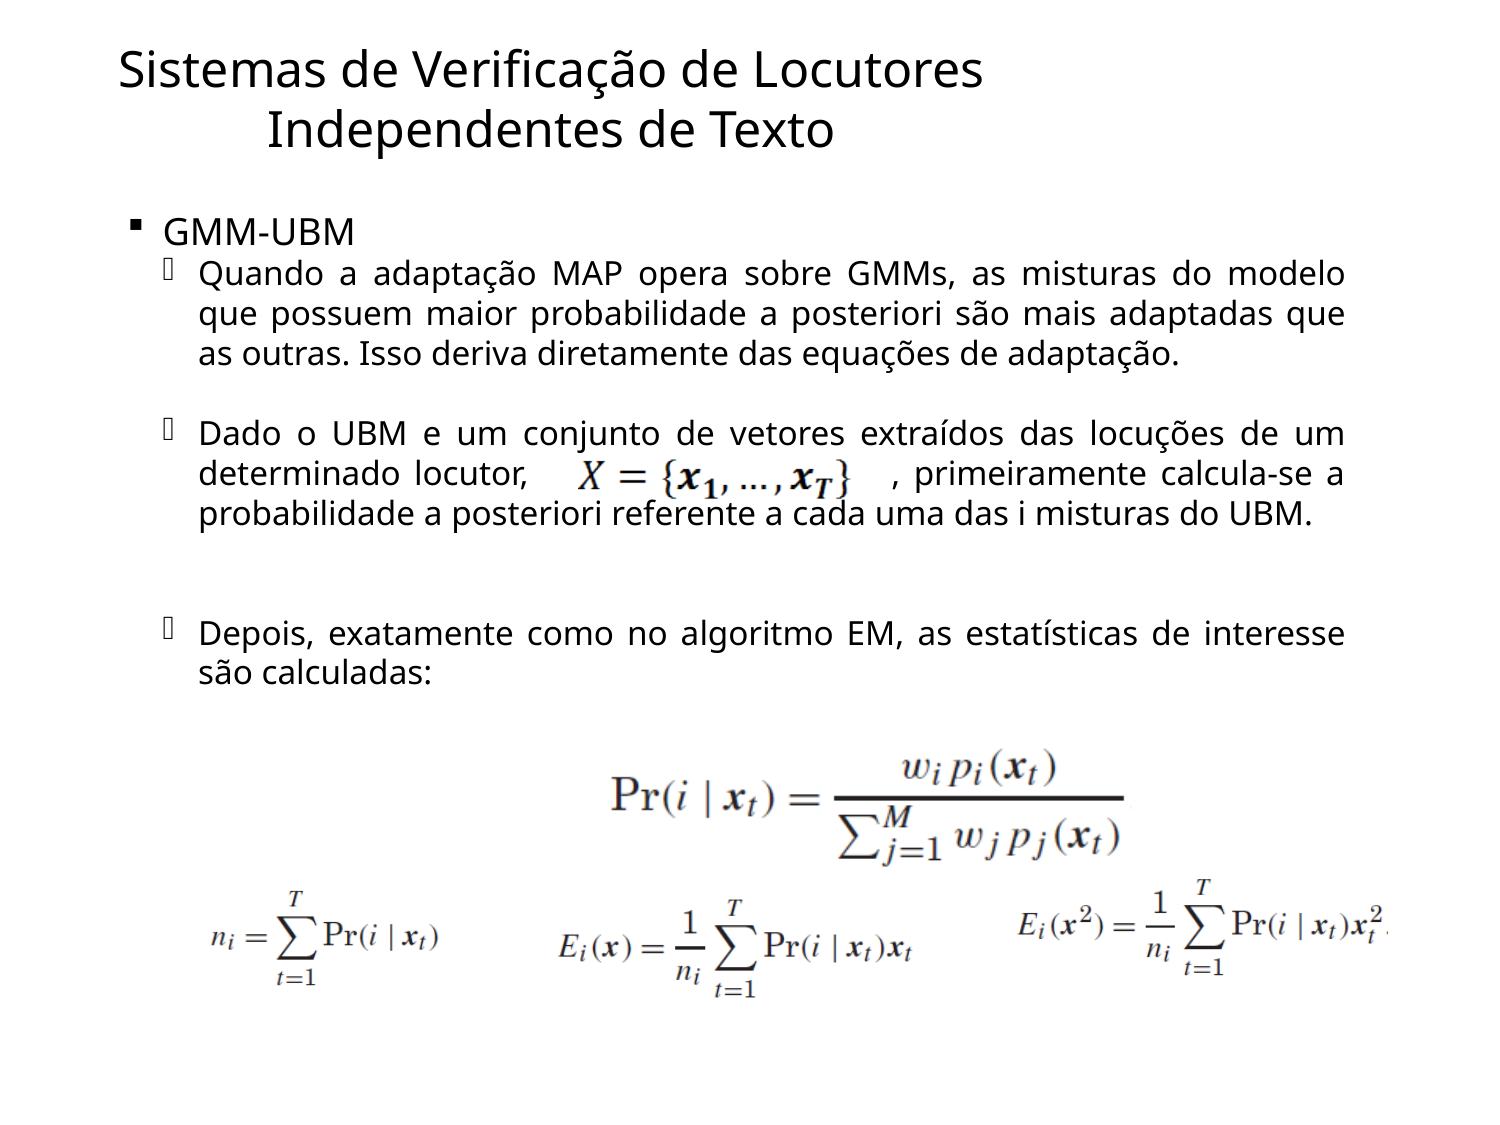

Sistemas de Verificação de Locutores Independentes de Texto
GMM-UBM
Quando a adaptação MAP opera sobre GMMs, as misturas do modelo que possuem maior probabilidade a posteriori são mais adaptadas que as outras. Isso deriva diretamente das equações de adaptação.
Dado o UBM e um conjunto de vetores extraídos das locuções de um determinado locutor, , primeiramente calcula-se a probabilidade a posteriori referente a cada uma das i misturas do UBM.
Depois, exatamente como no algoritmo EM, as estatísticas de interesse são calculadas: